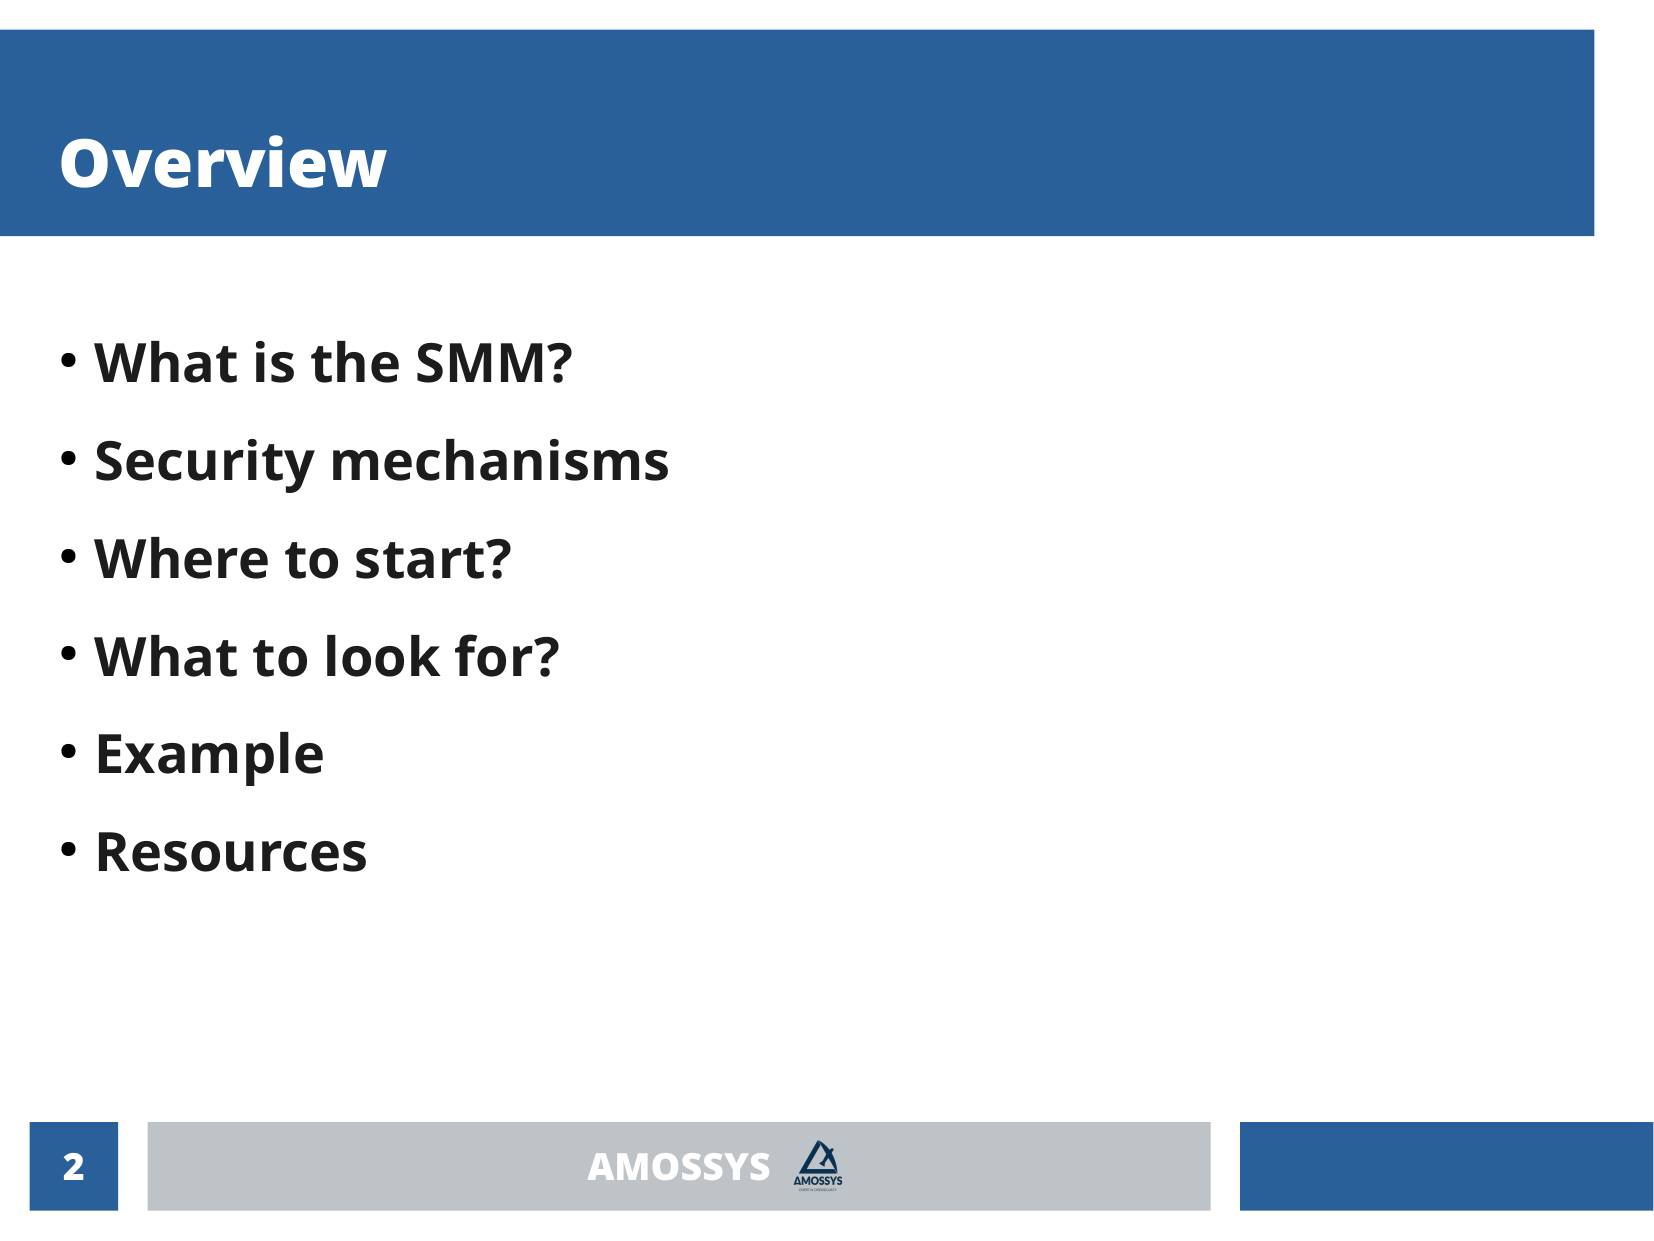

# Overview
What is the SMM?
Security mechanisms
Where to start?
What to look for?
Example
Resources
2